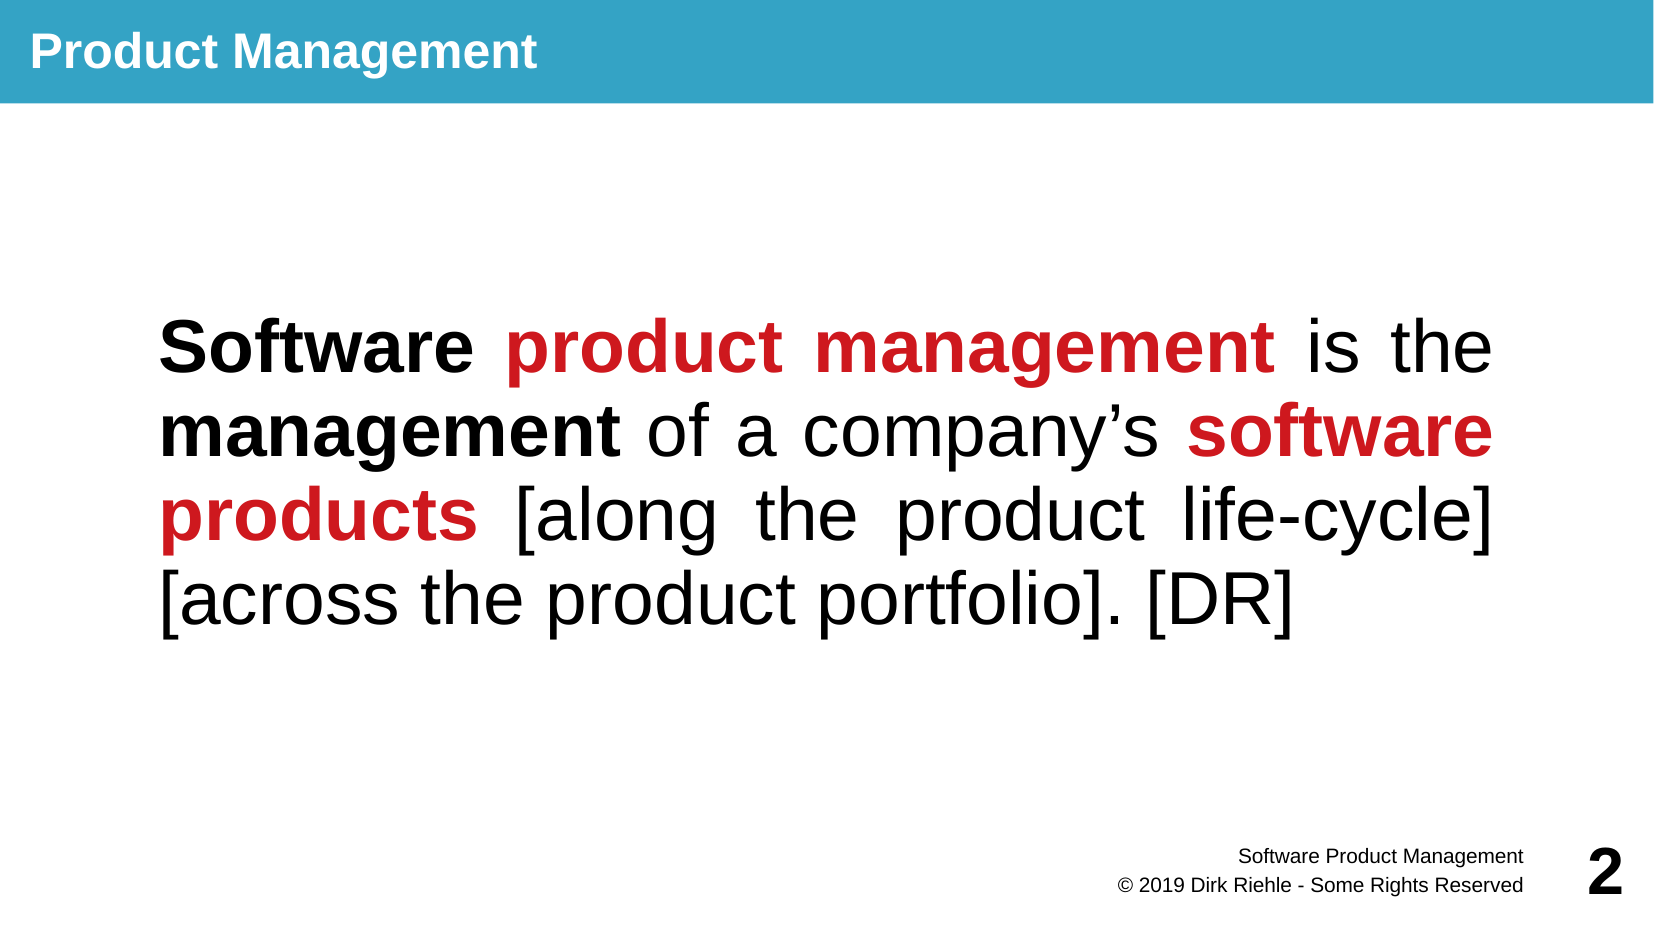

# Product Management
Software product management is the management of a company’s software products [along the product life-cycle] [across the product portfolio]. [DR]
Software Product Management
2
© 2019 Dirk Riehle - Some Rights Reserved